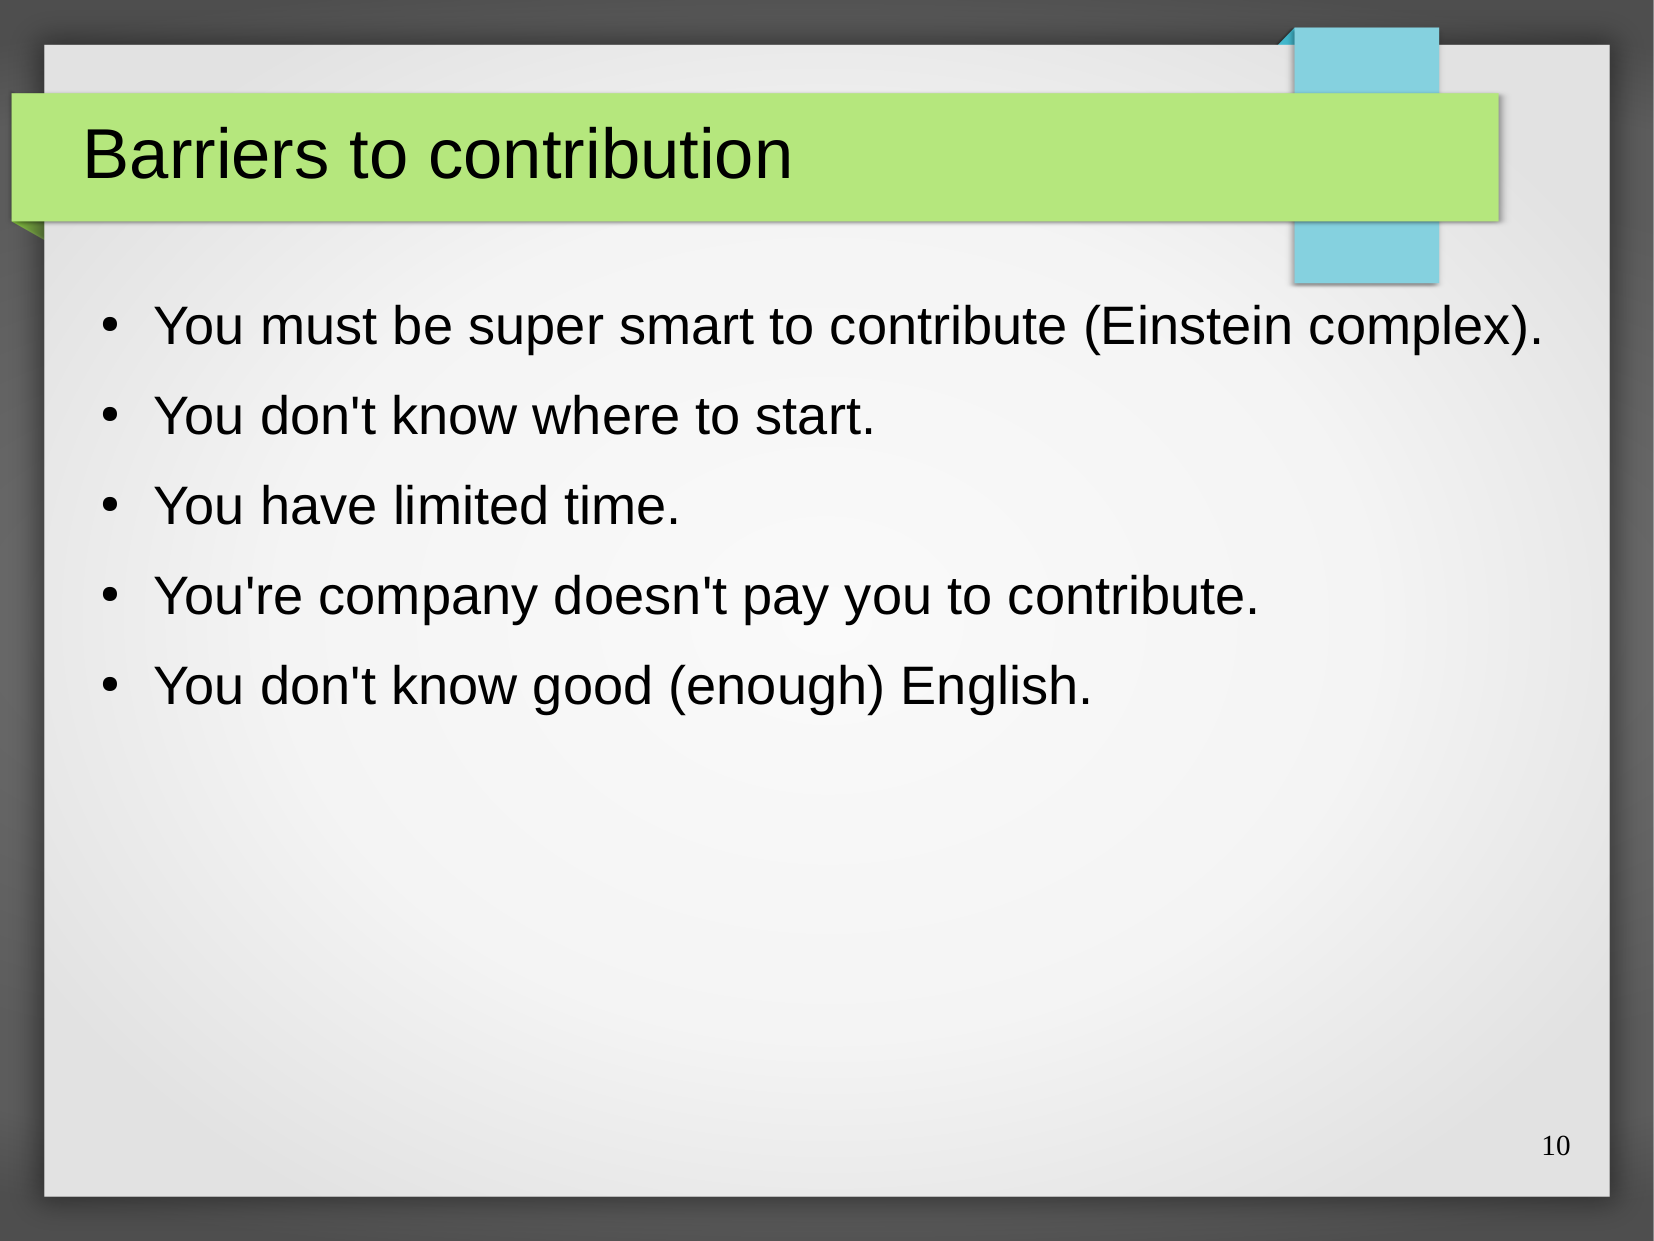

# Barriers to contribution
You must be super smart to contribute (Einstein complex).
You don't know where to start.
You have limited time.
You're company doesn't pay you to contribute.
You don't know good (enough) English.
10